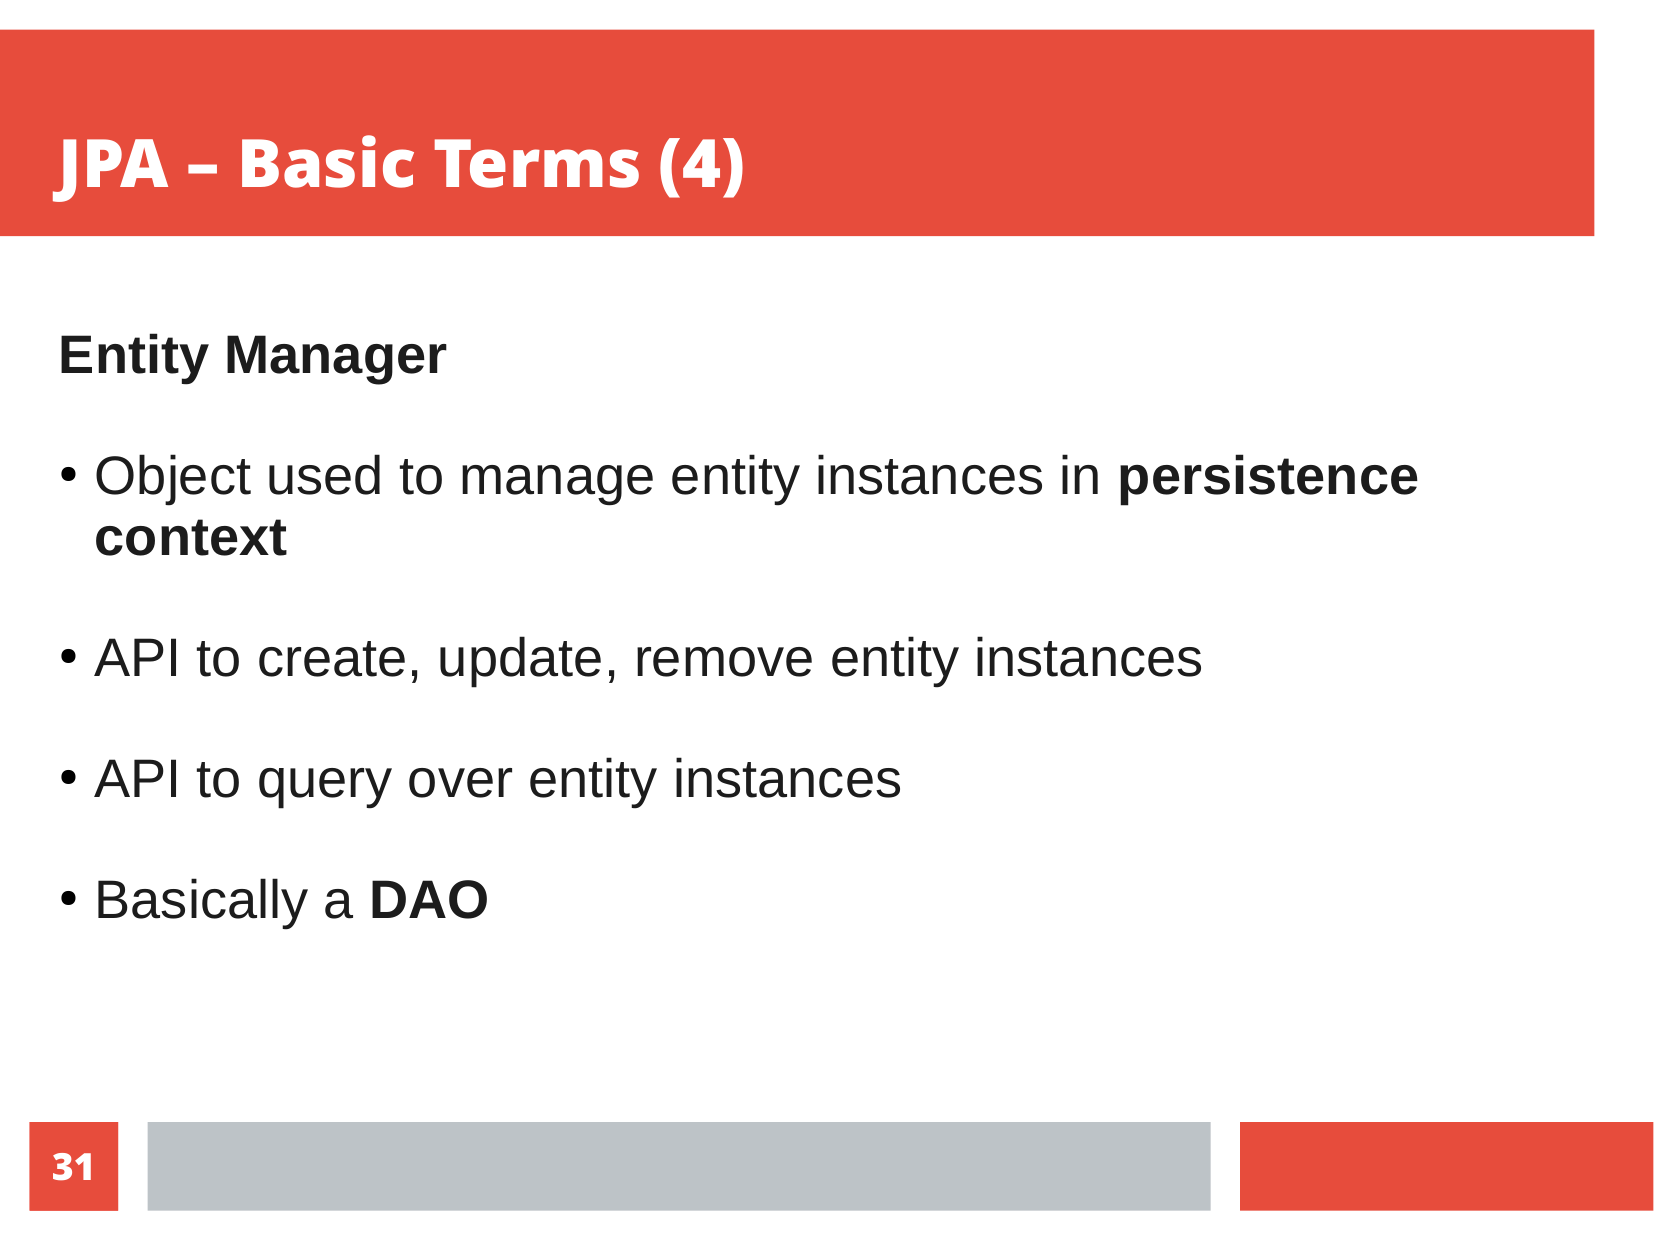

# JPA – Basic Terms (4)
Entity Manager
Object used to manage entity instances in persistence context
API to create, update, remove entity instances
API to query over entity instances
Basically a DAO
31